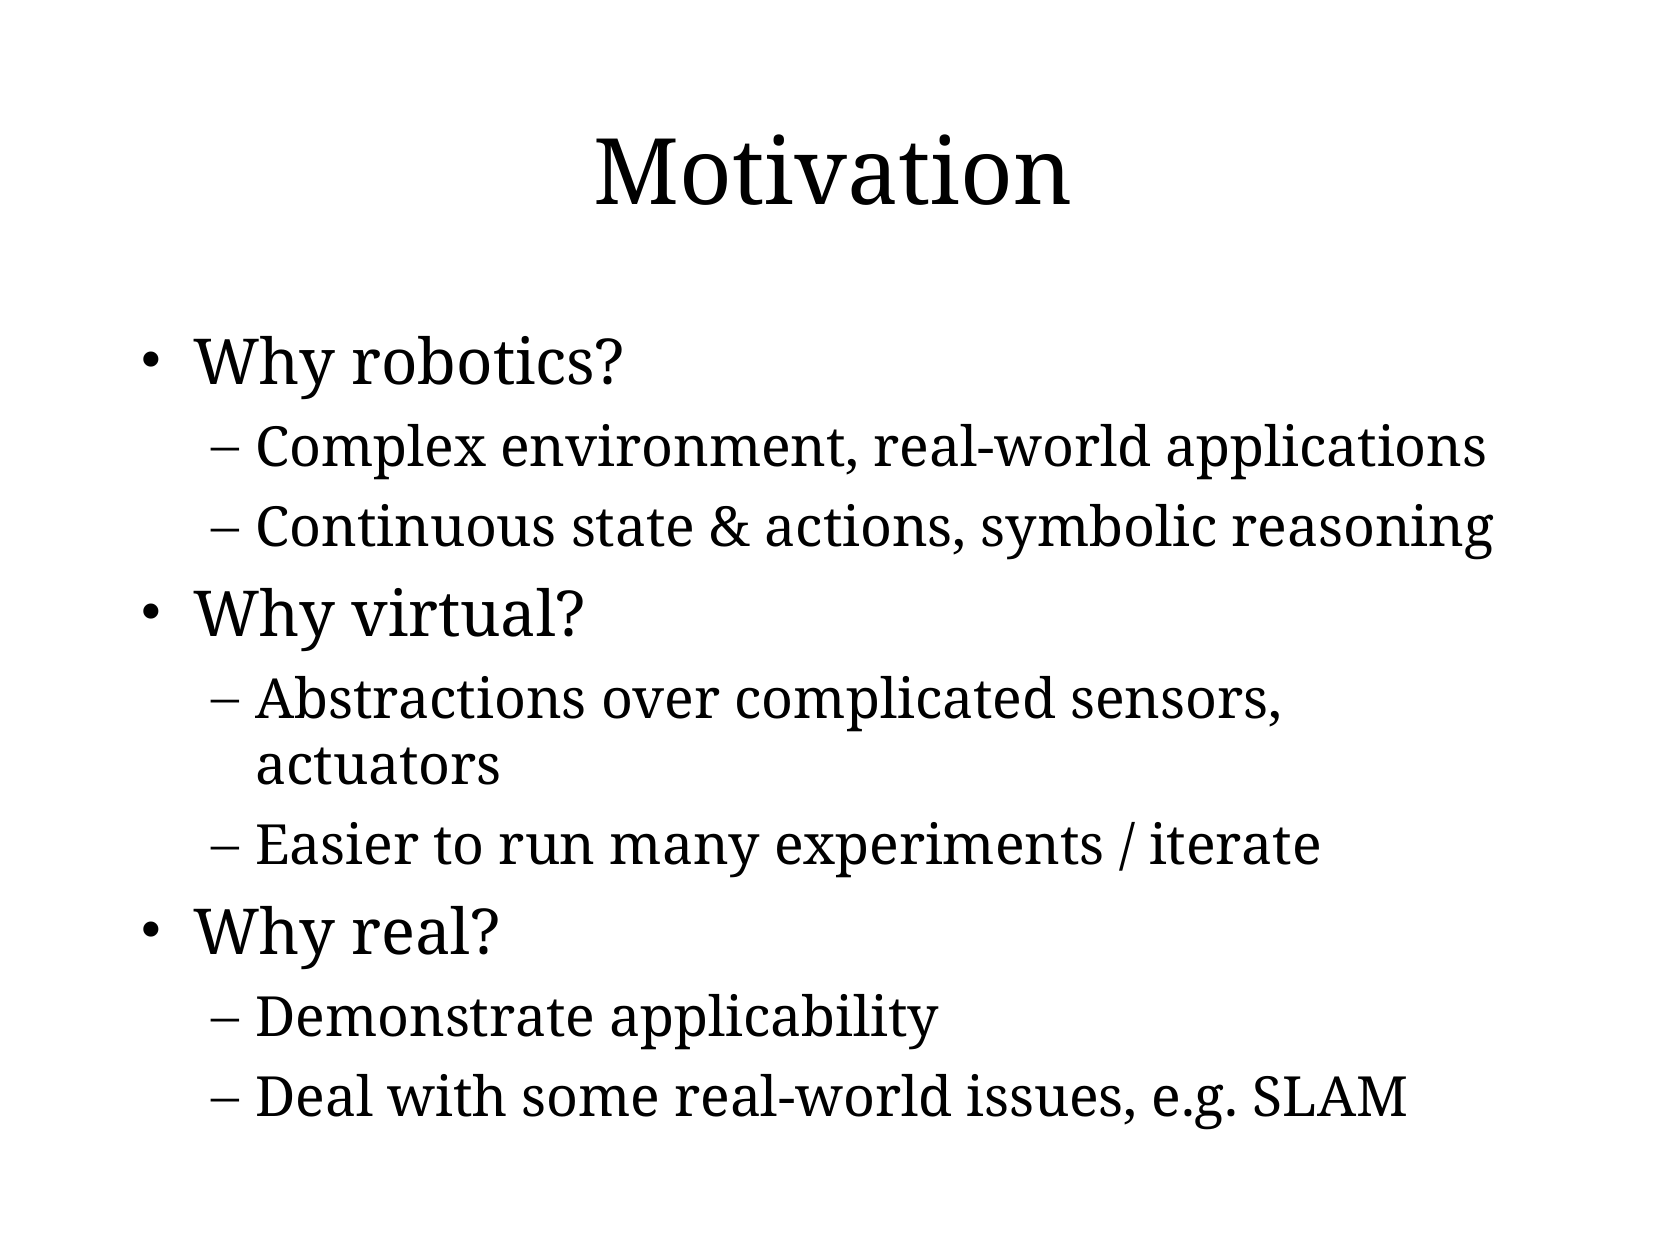

# Motivation
Why robotics?
Complex environment, real-world applications
Continuous state & actions, symbolic reasoning
Why virtual?
Abstractions over complicated sensors, actuators
Easier to run many experiments / iterate
Why real?
Demonstrate applicability
Deal with some real-world issues, e.g. SLAM